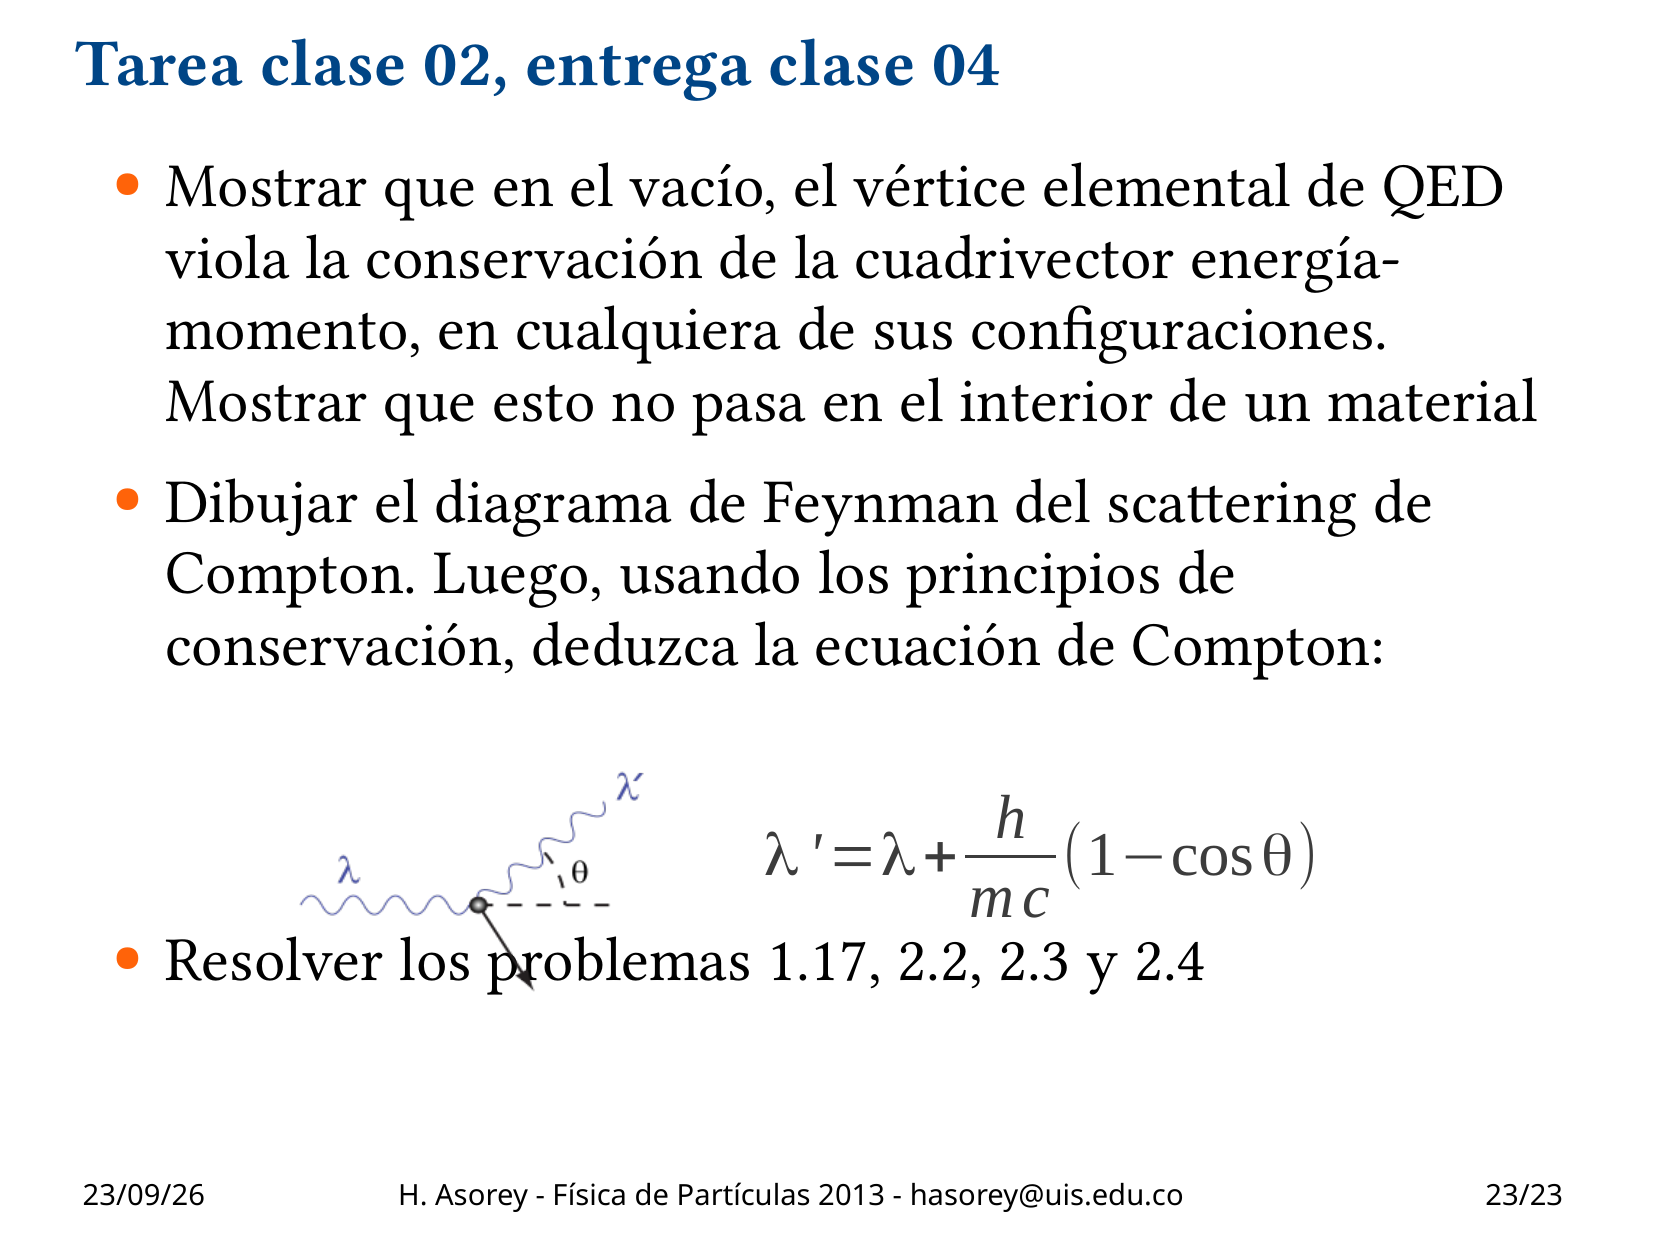

# Tarea clase 02, entrega clase 04
Mostrar que en el vacío, el vértice elemental de QED viola la conservación de la cuadrivector energía-momento, en cualquiera de sus configuraciones. Mostrar que esto no pasa en el interior de un material
Dibujar el diagrama de Feynman del scattering de Compton. Luego, usando los principios de conservación, deduzca la ecuación de Compton:
Resolver los problemas 1.17, 2.2, 2.3 y 2.4
H. Asorey - Física de Partículas 2013 - hasorey@uis.edu.co
23